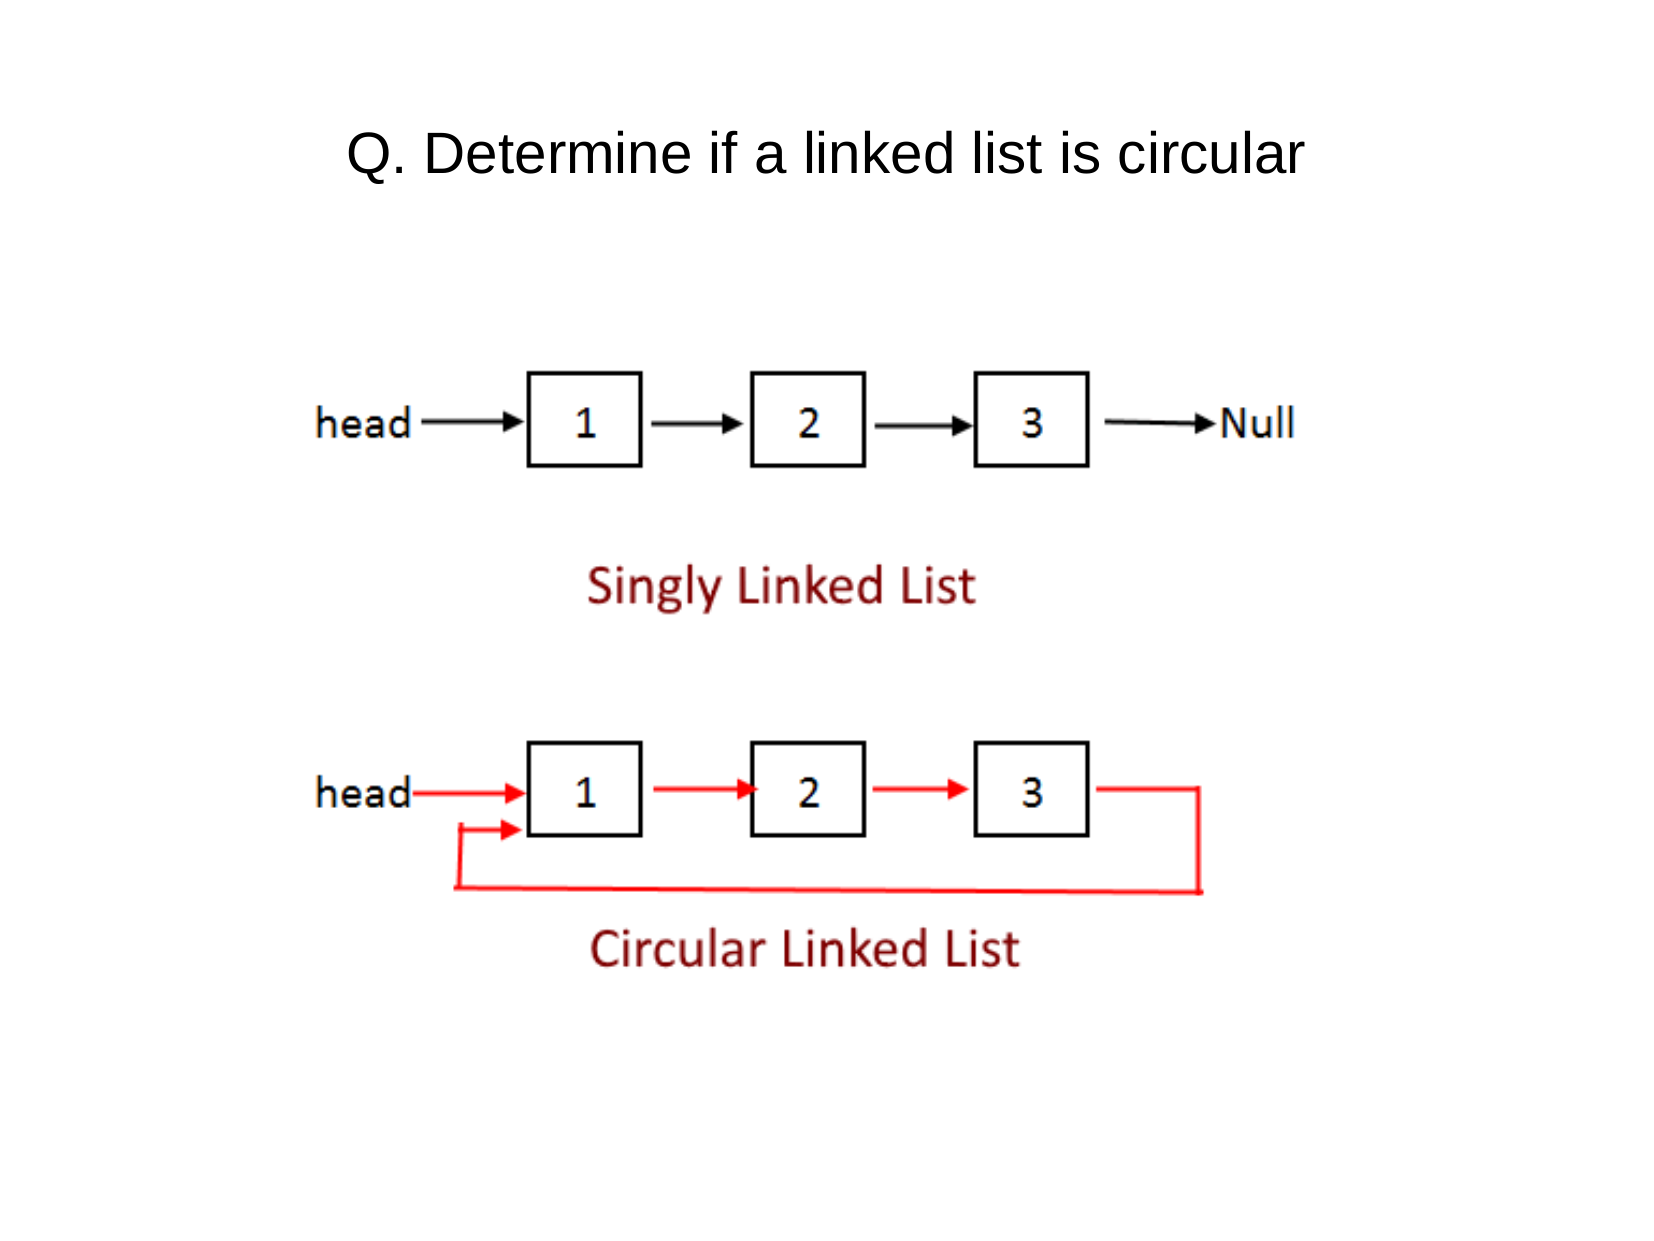

# Q. Determine if a linked list is circular